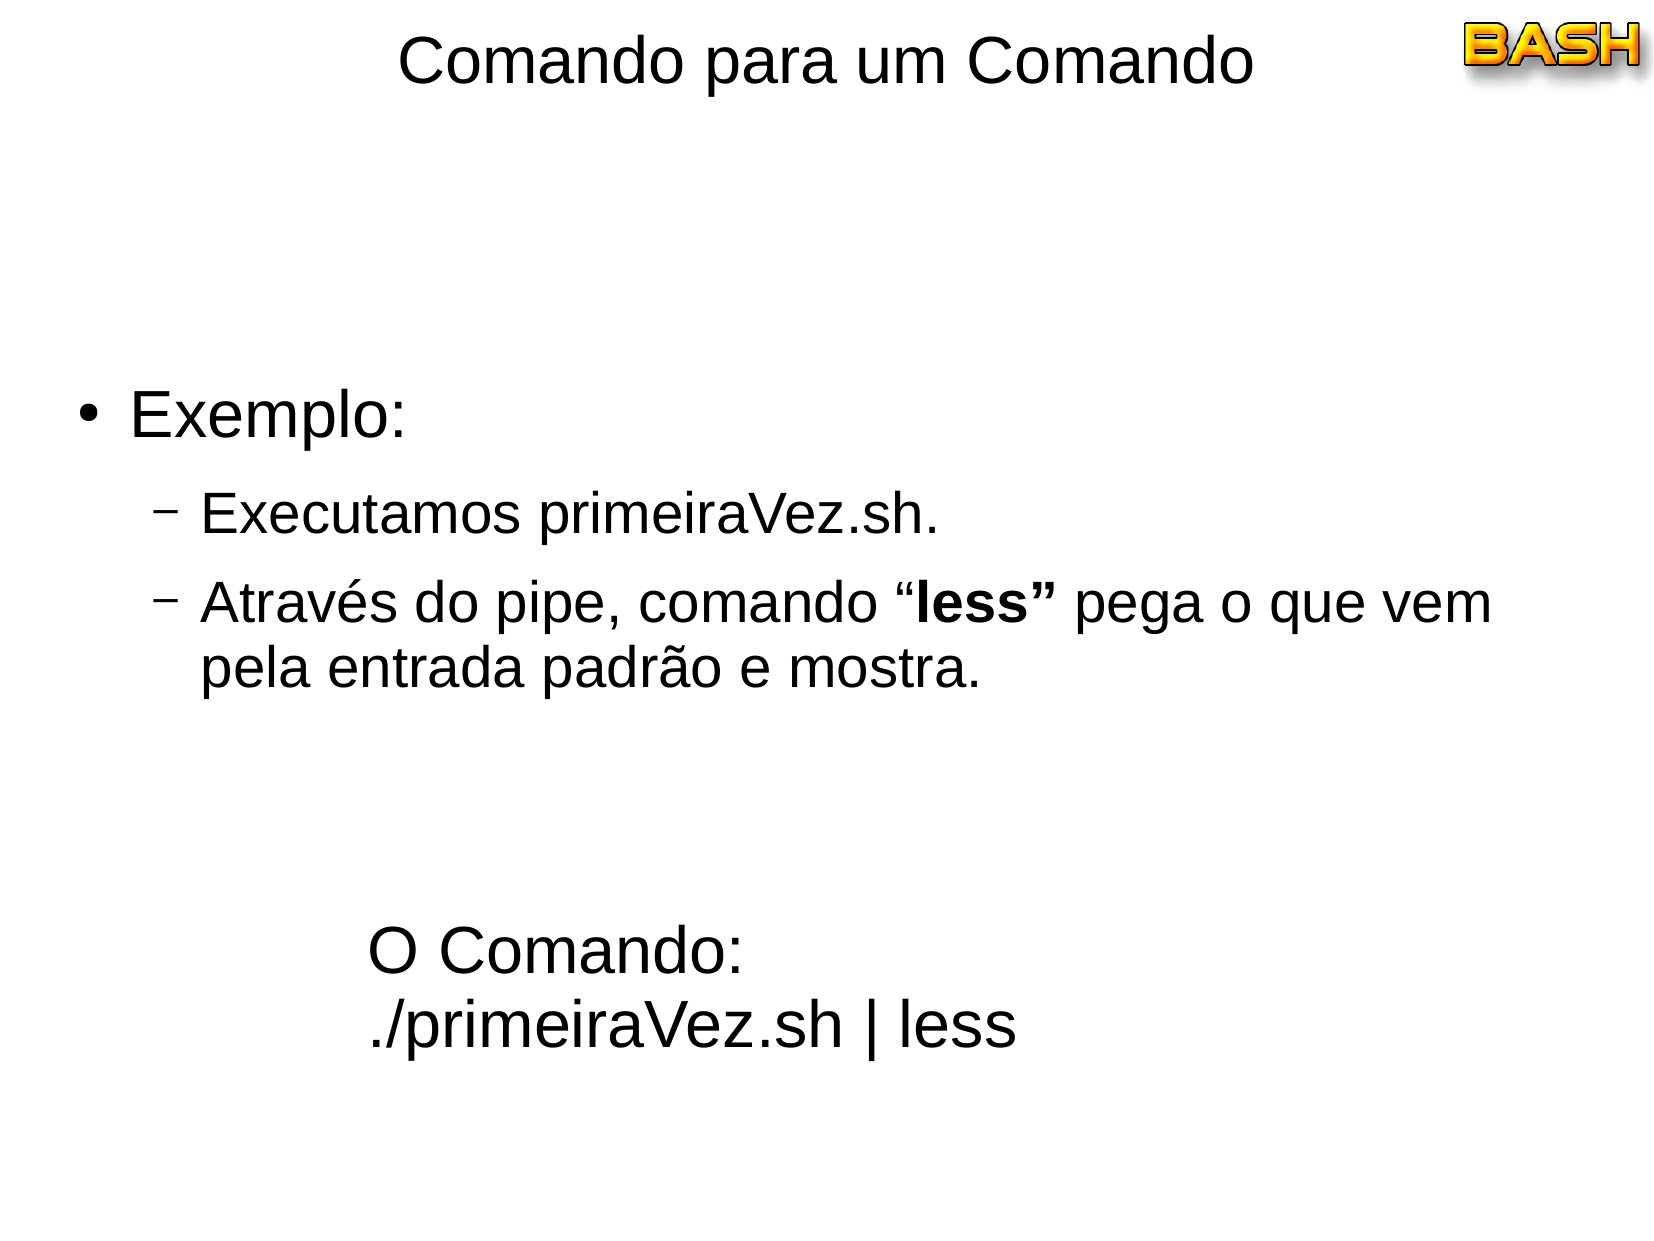

# Comando para um Comando
Exemplo:
Executamos primeiraVez.sh.
Através do pipe, comando “less” pega o que vem pela entrada padrão e mostra.
O Comando:
./primeiraVez.sh | less